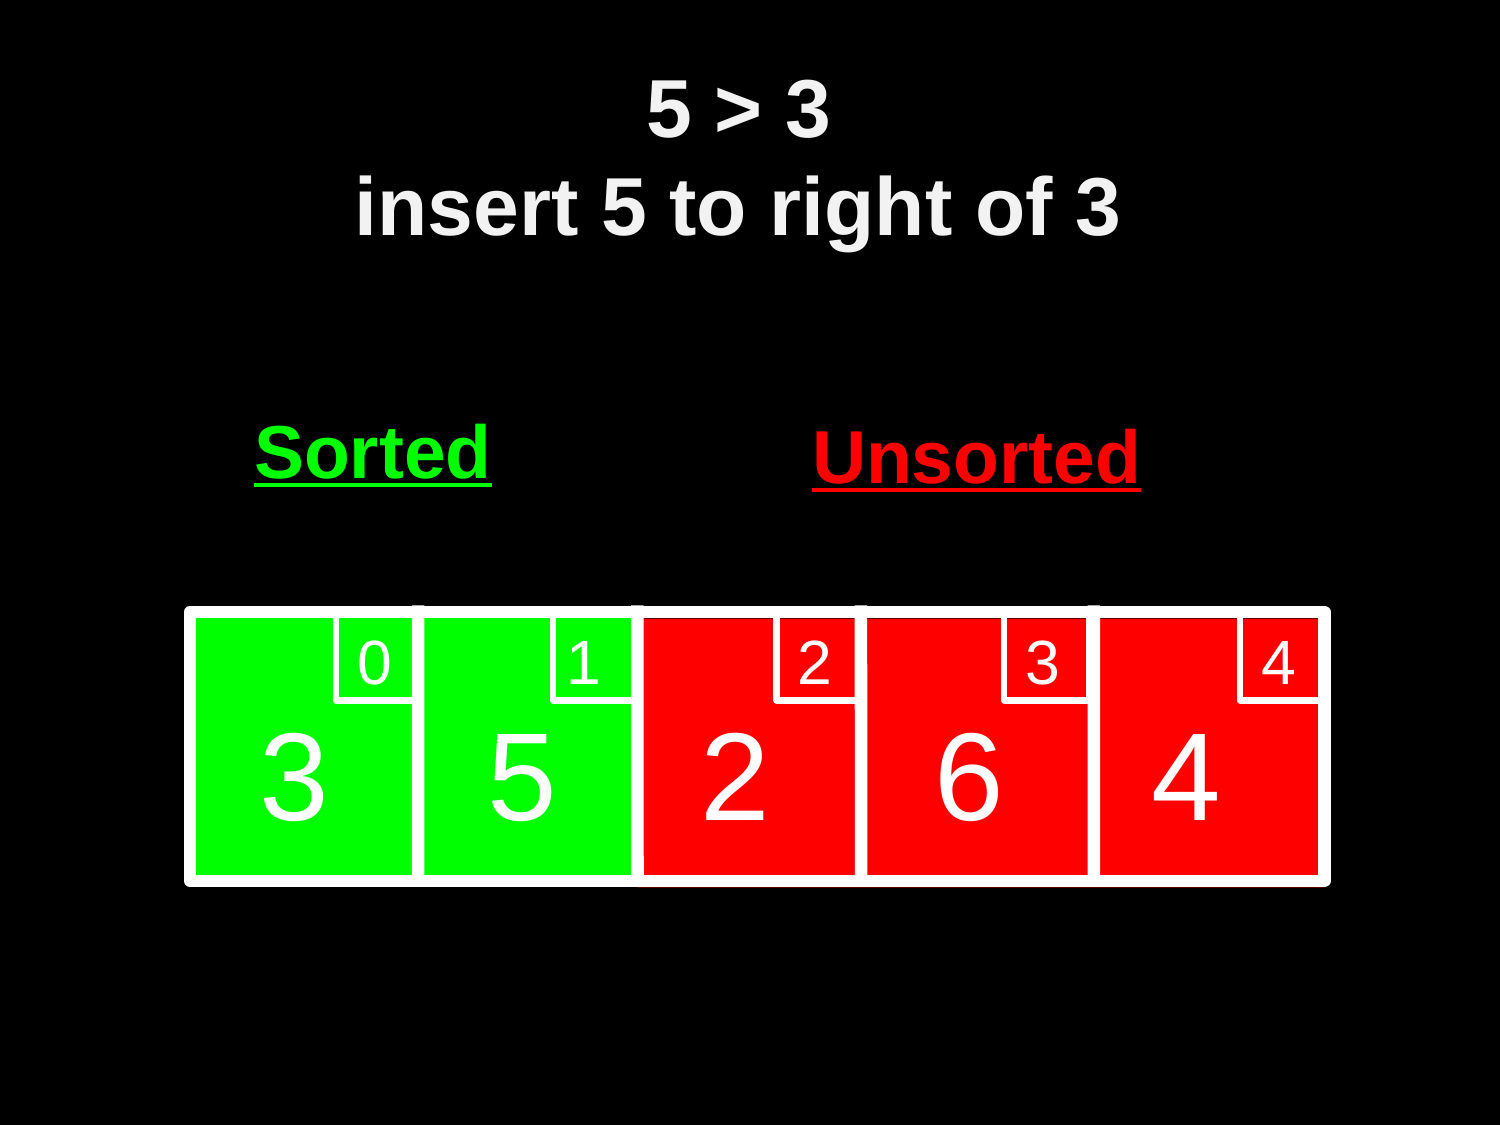

5 > 3
insert 5 to right of 3
Unsorted
Sorted
0
1
2
3
4
3
5
2
6
4